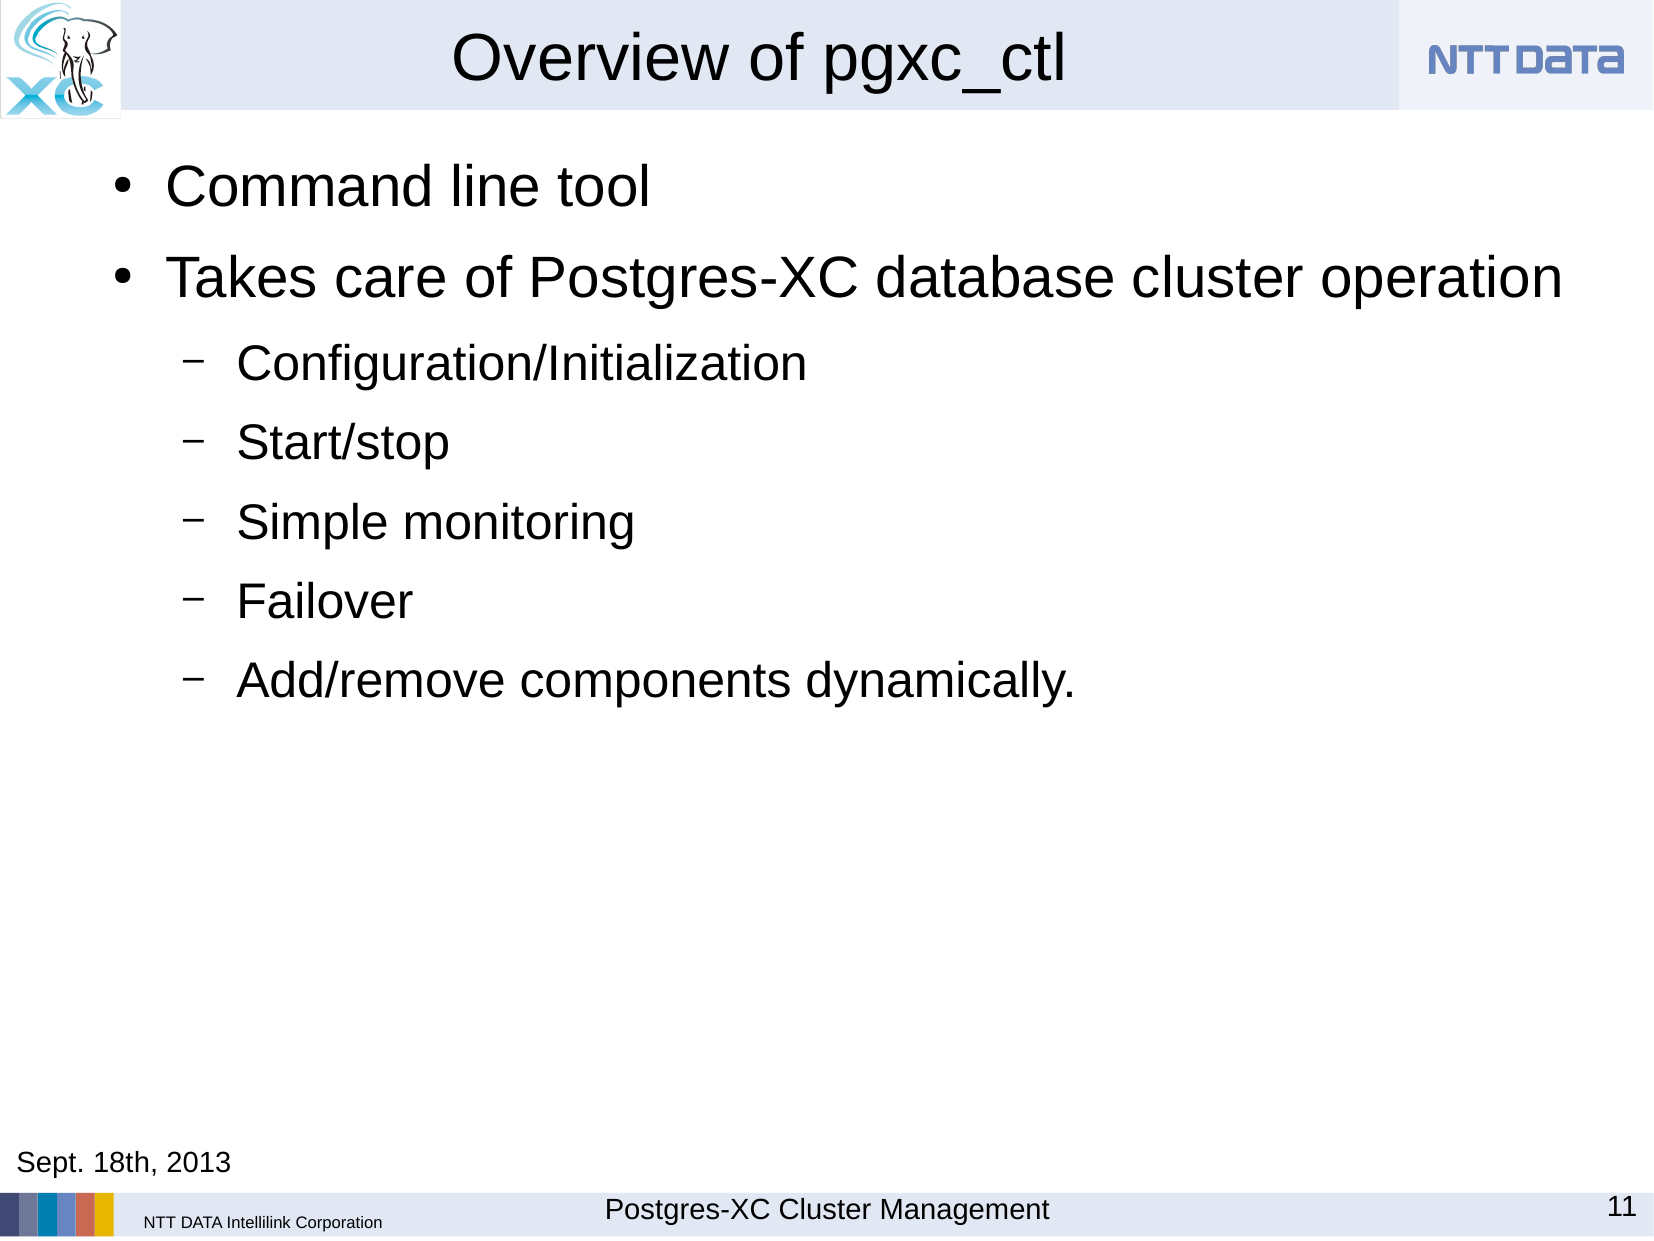

# Overview of pgxc_ctl
Command line tool
Takes care of Postgres-XC database cluster operation
Configuration/Initialization
Start/stop
Simple monitoring
Failover
Add/remove components dynamically.
Sept. 18th, 2013
11
Postgres-XC Cluster Management